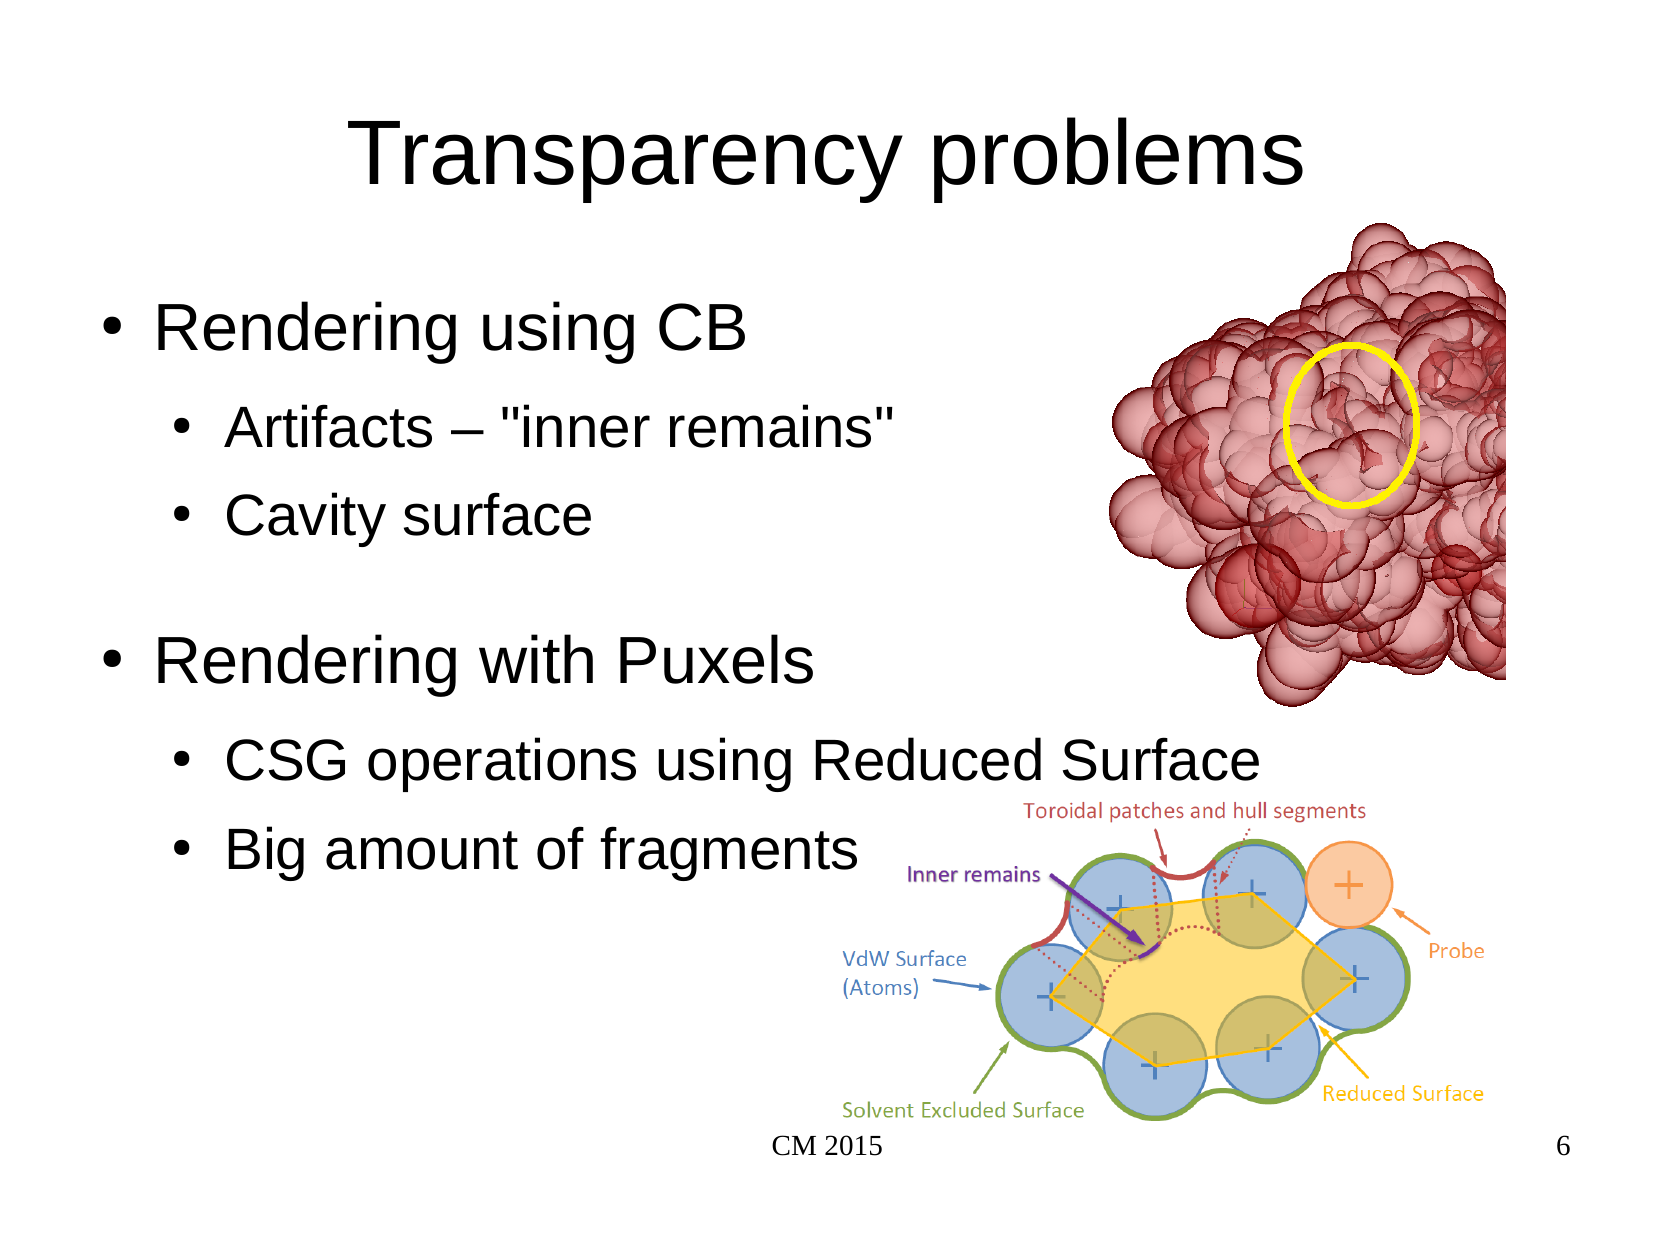

# Transparency problems
Rendering using CB
Artifacts – "inner remains"
Cavity surface
Rendering with Puxels
CSG operations using Reduced Surface
Big amount of fragments
CM 2015
6